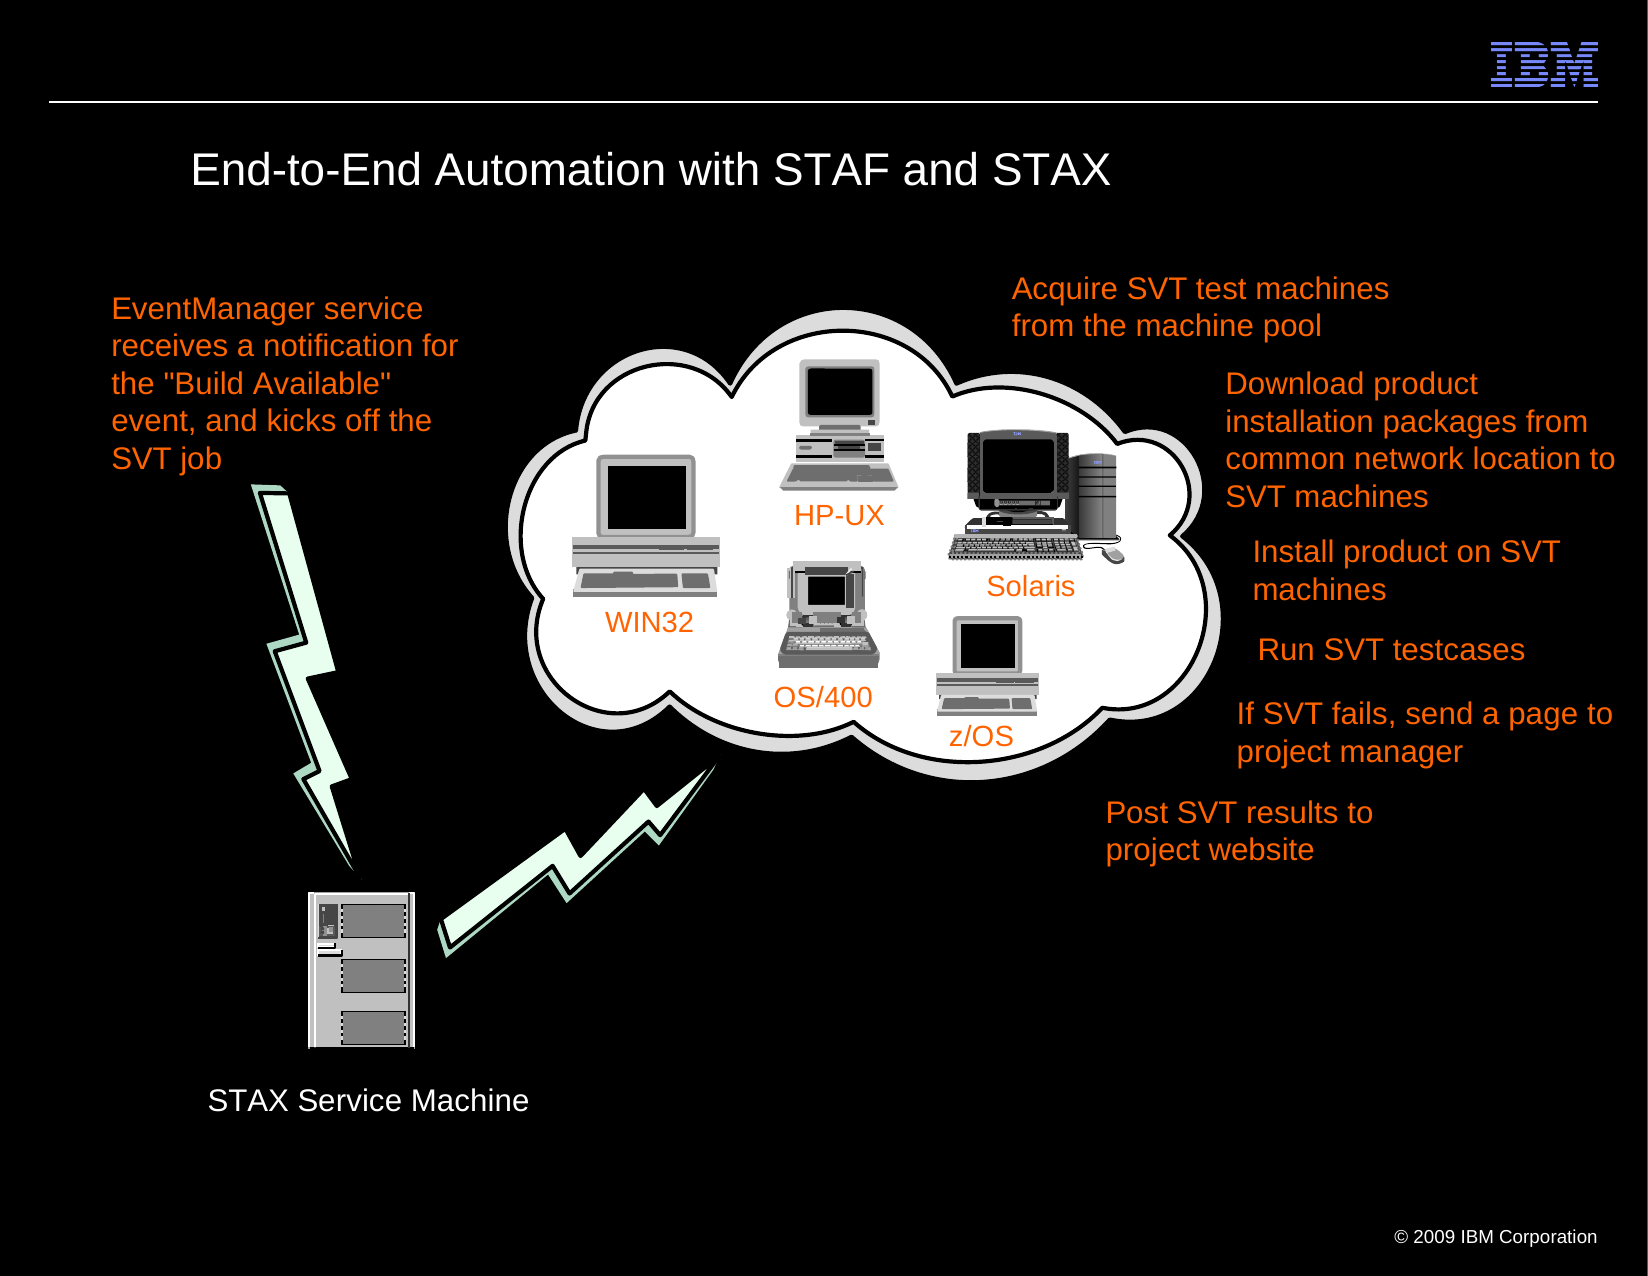

End-to-End Automation with STAF and STAX
Acquire SVT test machines from the machine pool
EventManager service receives a notification for the "Build Available" event, and kicks off the SVT job
Download product installation packages from common network location to SVT machines
HP-UX
Install product on SVT machines
Solaris
WIN32
Run SVT testcases
OS/400
If SVT fails, send a page to project manager
z/OS
Post SVT results to project website
STAX Service Machine